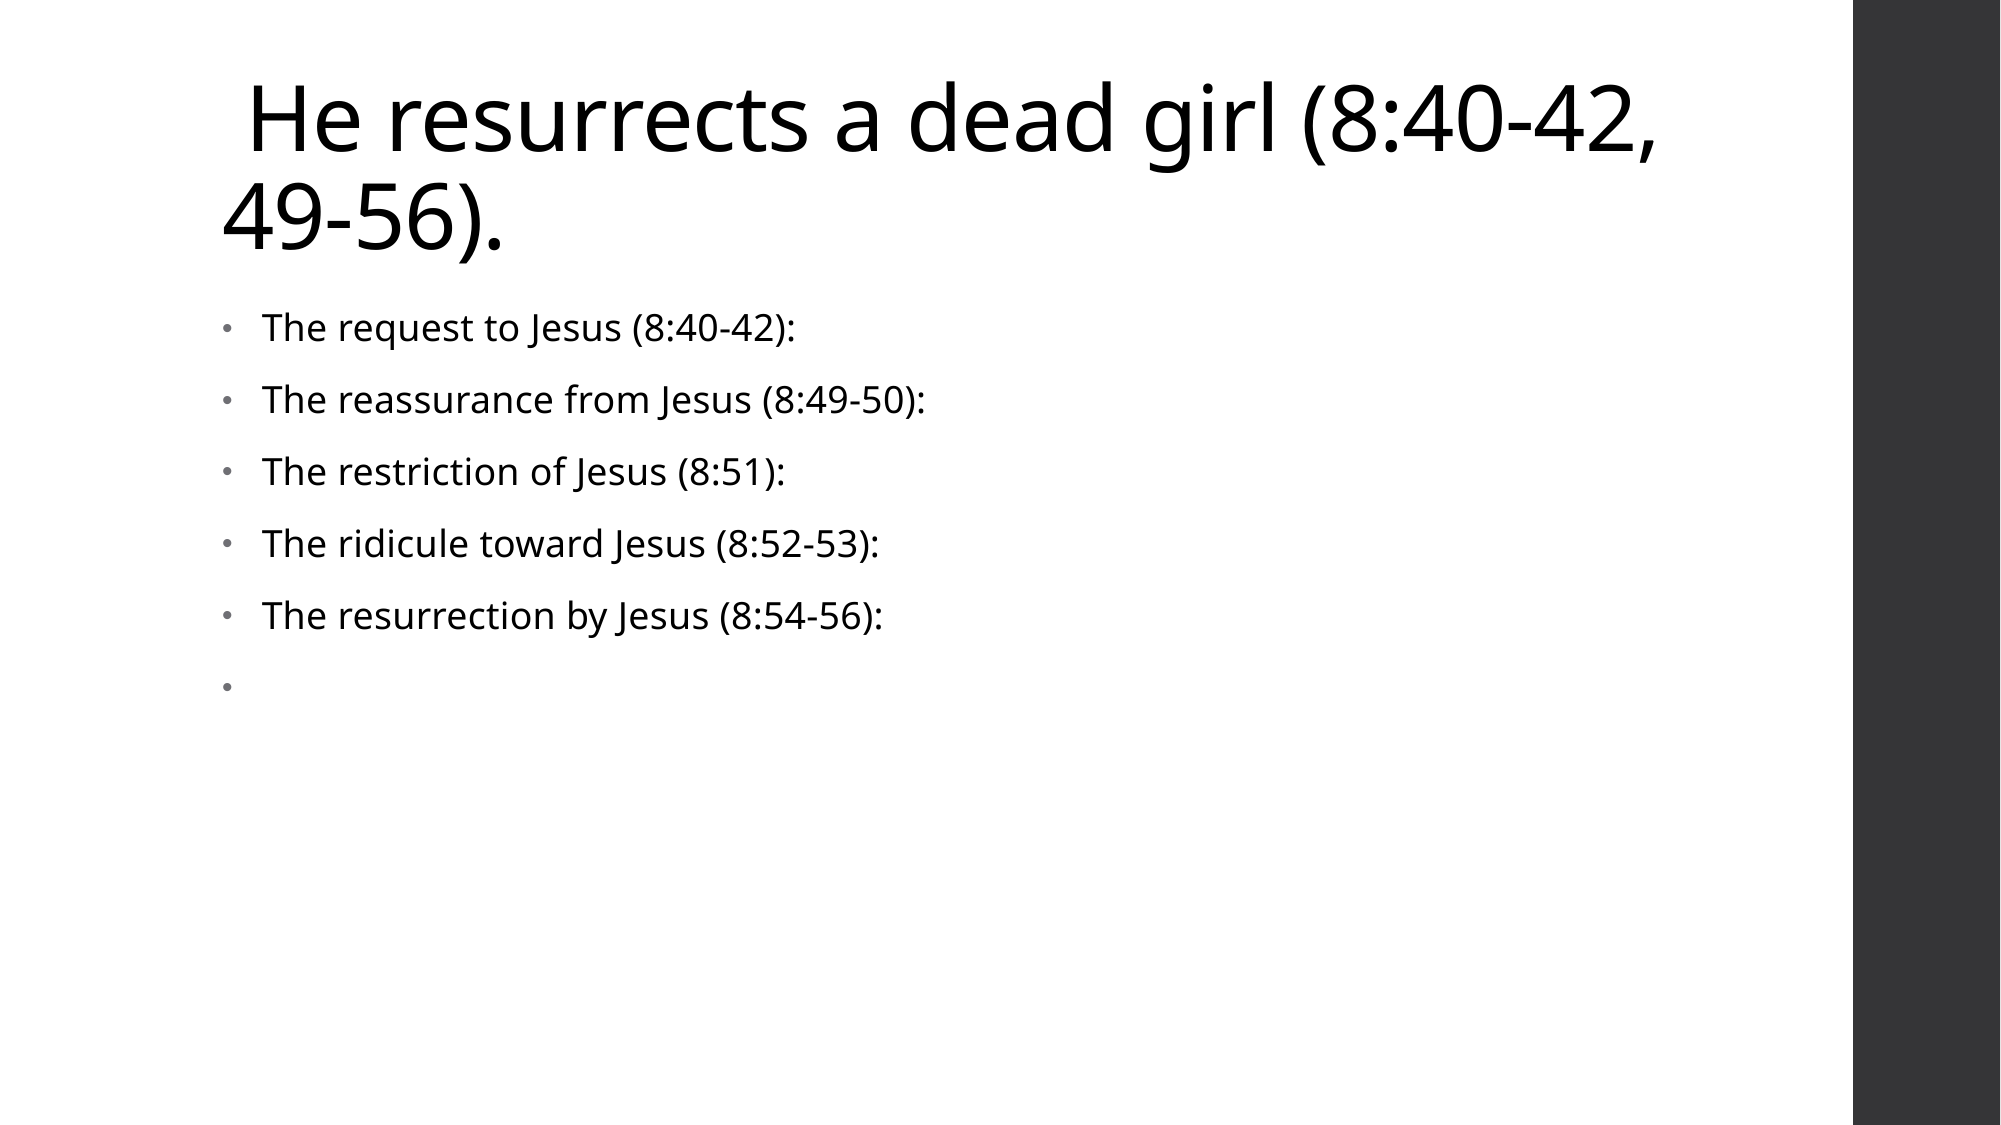

# He resurrects a dead girl (8:40-42, 49-56).
 The request to Jesus (8:40-42):
 The reassurance from Jesus (8:49-50):
 The restriction of Jesus (8:51):
 The ridicule toward Jesus (8:52-53):
 The resurrection by Jesus (8:54-56):